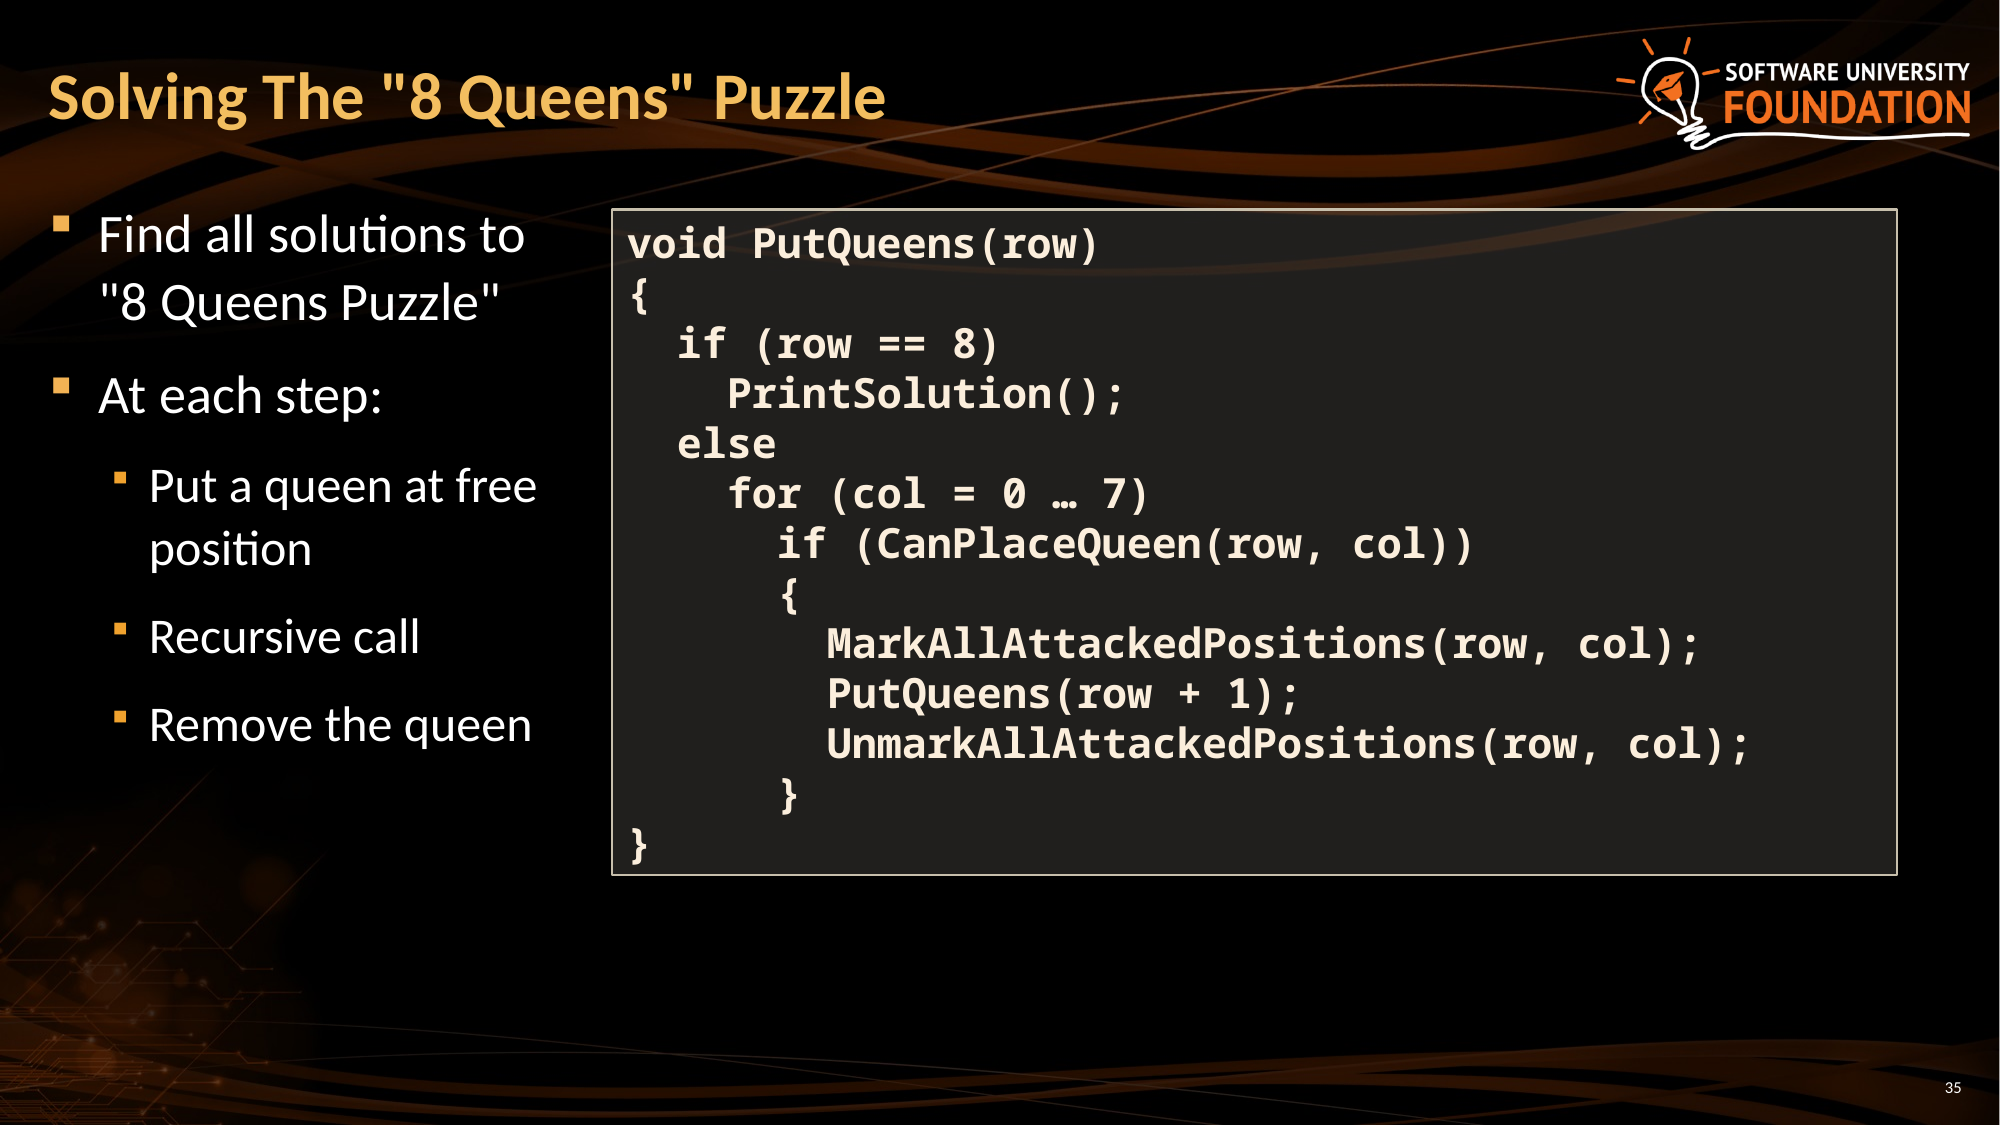

Solving The "8 Queens" Puzzle
# Find all solutions to "8 Queens Puzzle"
At each step:
Put a queen at free position
Recursive call
Remove the queen
void PutQueens(row)
{
 if (row == 8)
 PrintSolution();
 else
 for (col = 0 … 7)
 if (CanPlaceQueen(row, col))
 {
 MarkAllAttackedPositions(row, col);
 PutQueens(row + 1);
 UnmarkAllAttackedPositions(row, col);
 }
}